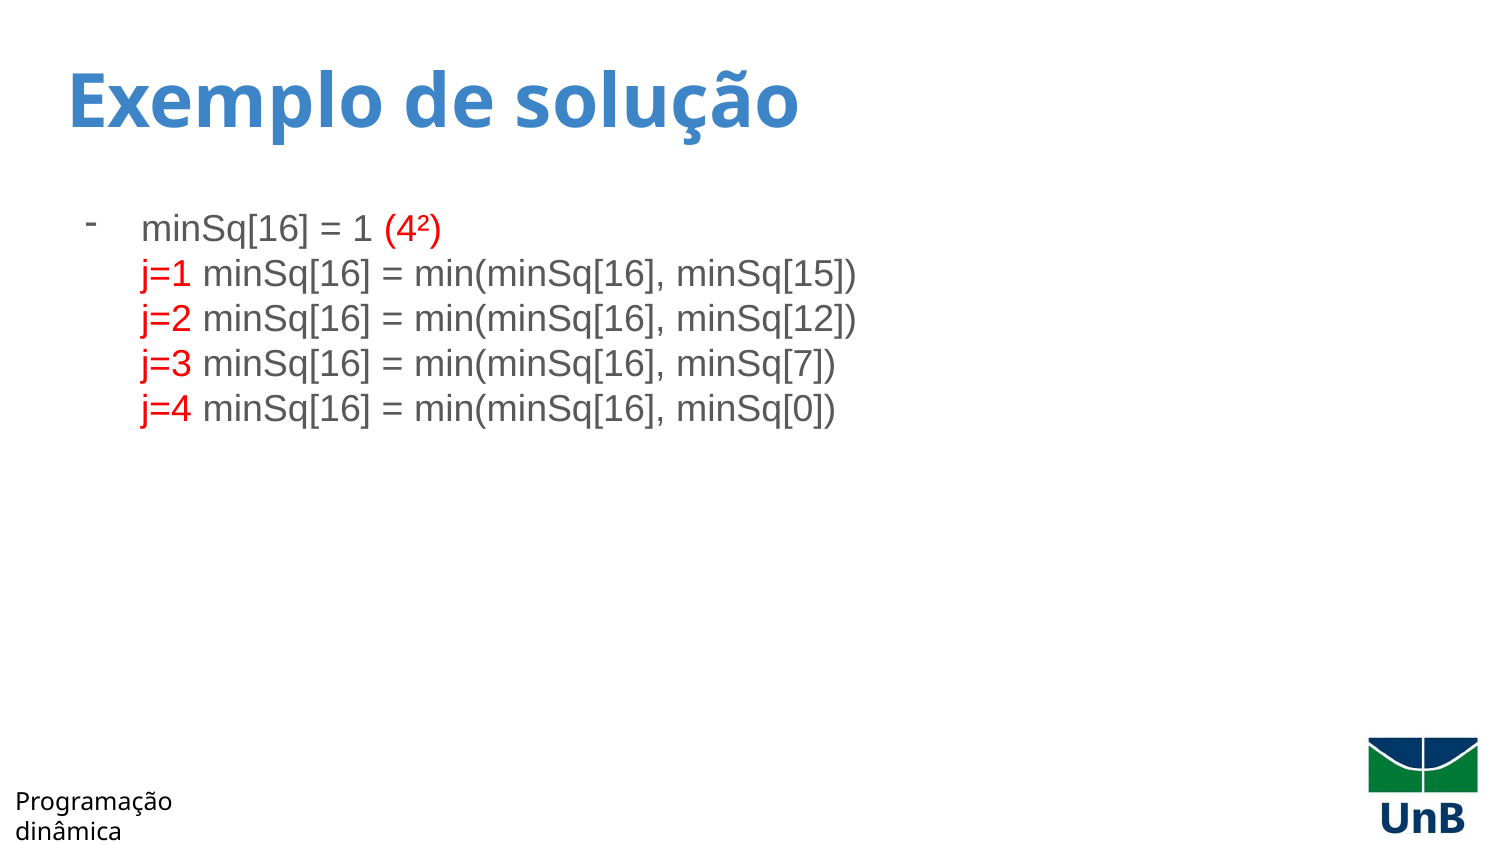

# Exemplo de solução
minSq[16] = 1 (4²)
j=1 minSq[16] = min(minSq[16], minSq[15])
j=2 minSq[16] = min(minSq[16], minSq[12])
j=3 minSq[16] = min(minSq[16], minSq[7])
j=4 minSq[16] = min(minSq[16], minSq[0])
Programação dinâmica